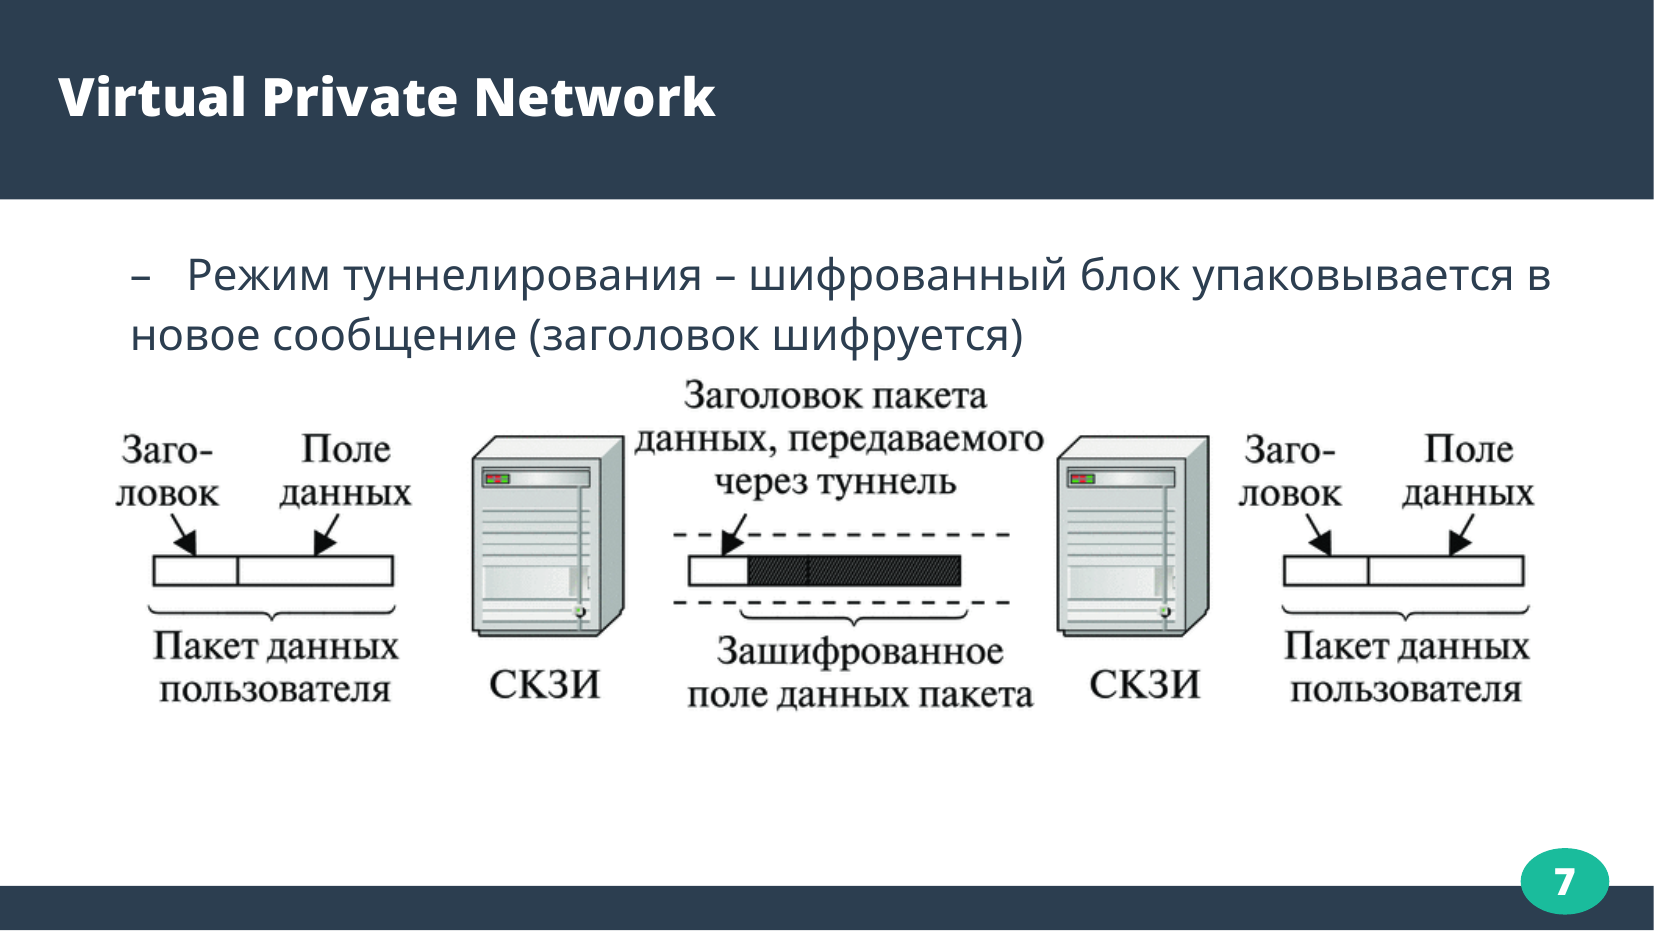

# Virtual Private Network
– Режим туннелирования – шифрованный блок упаковывается в новое сообщение (заголовок шифруется)
7